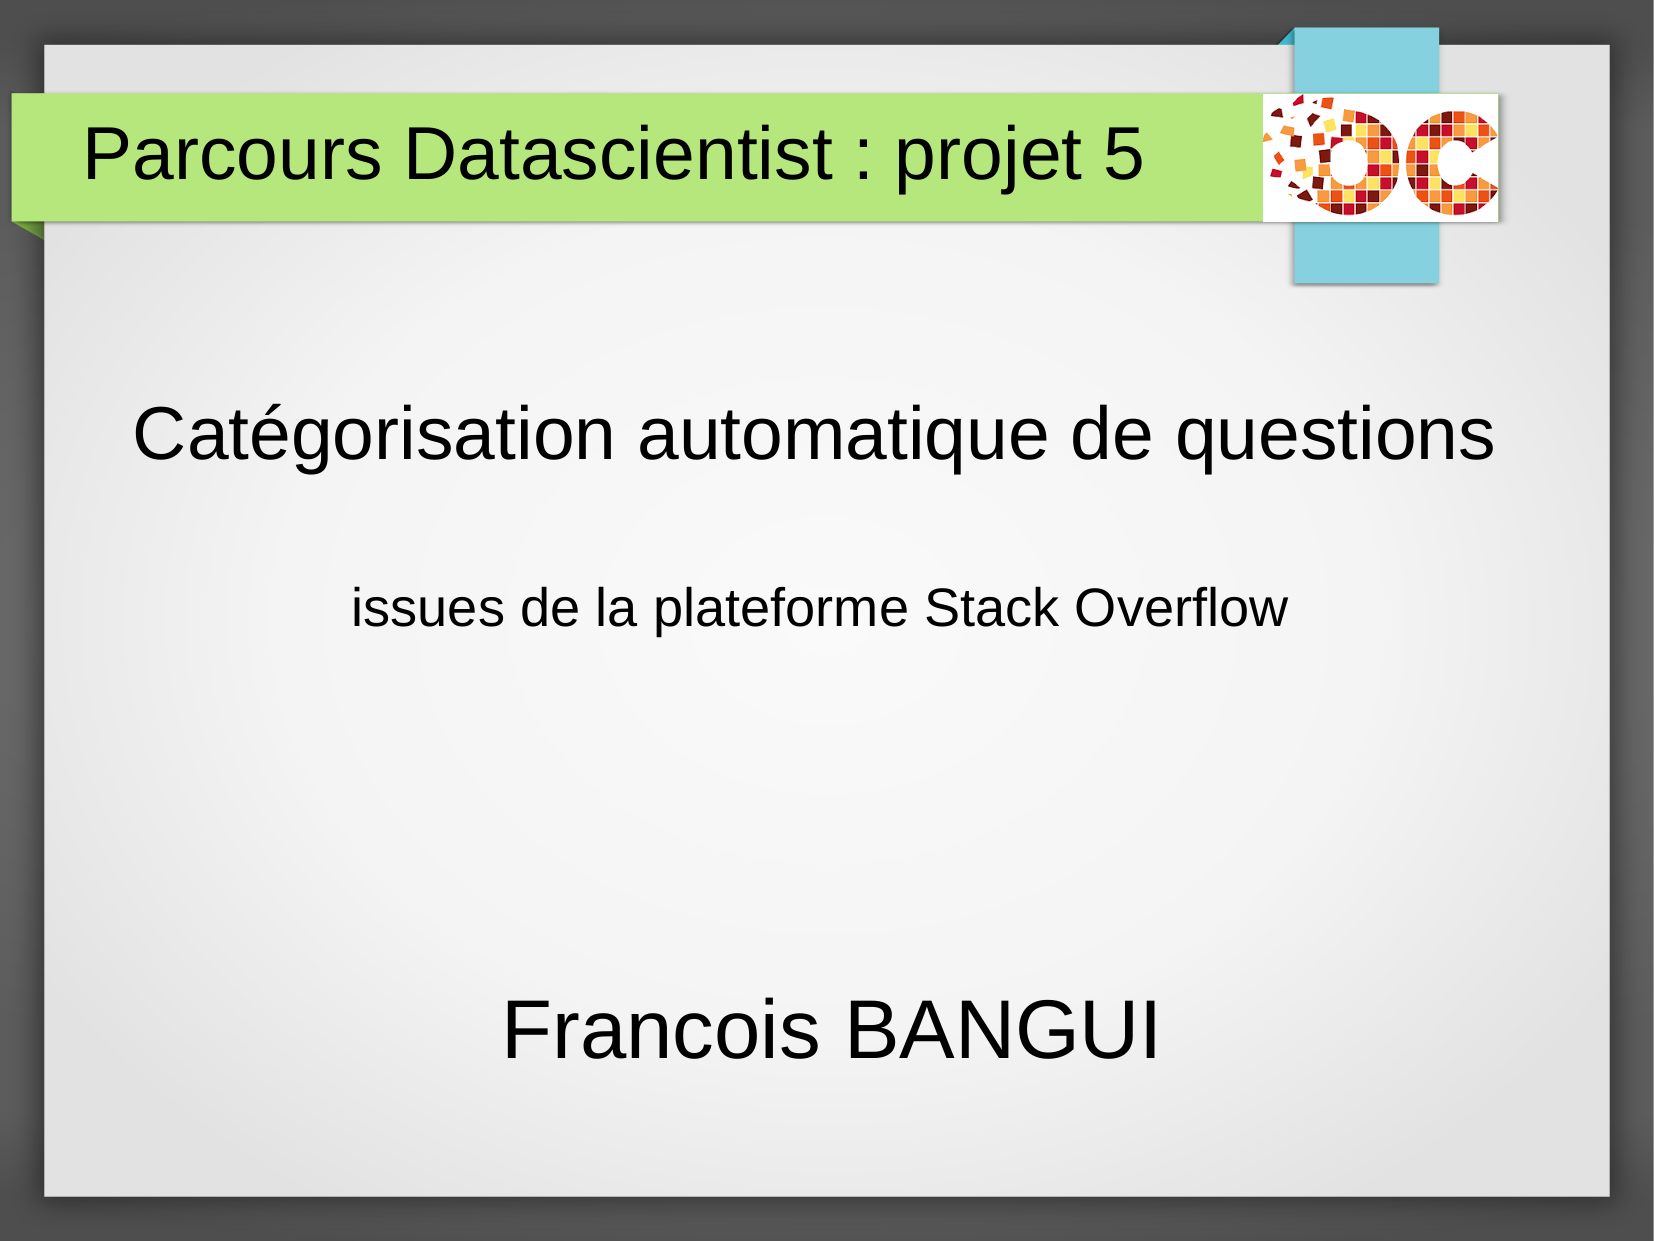

# Parcours Datascientist : projet 5
Catégorisation automatique de questions
issues de la plateforme Stack Overflow
Francois BANGUI